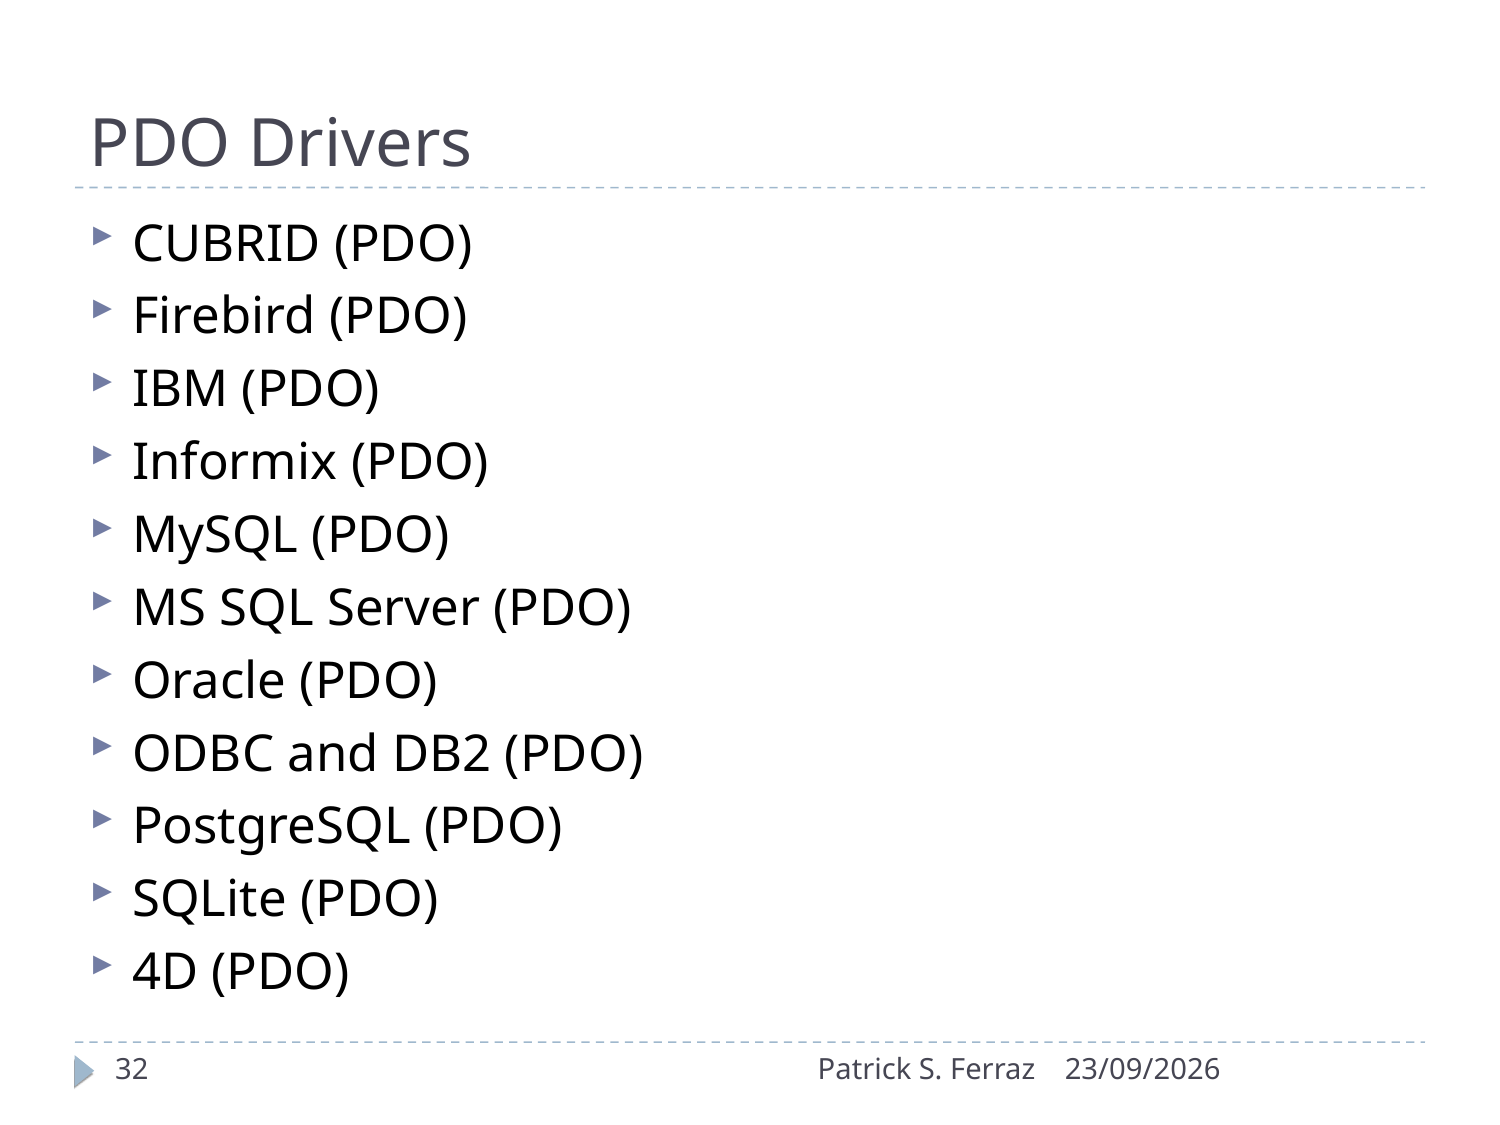

# PDO Drivers
CUBRID (PDO)
Firebird (PDO)
IBM (PDO)
Informix (PDO)
MySQL (PDO)
MS SQL Server (PDO)
Oracle (PDO)
ODBC and DB2 (PDO)
PostgreSQL (PDO)
SQLite (PDO)
4D (PDO)
Patrick S. Ferraz